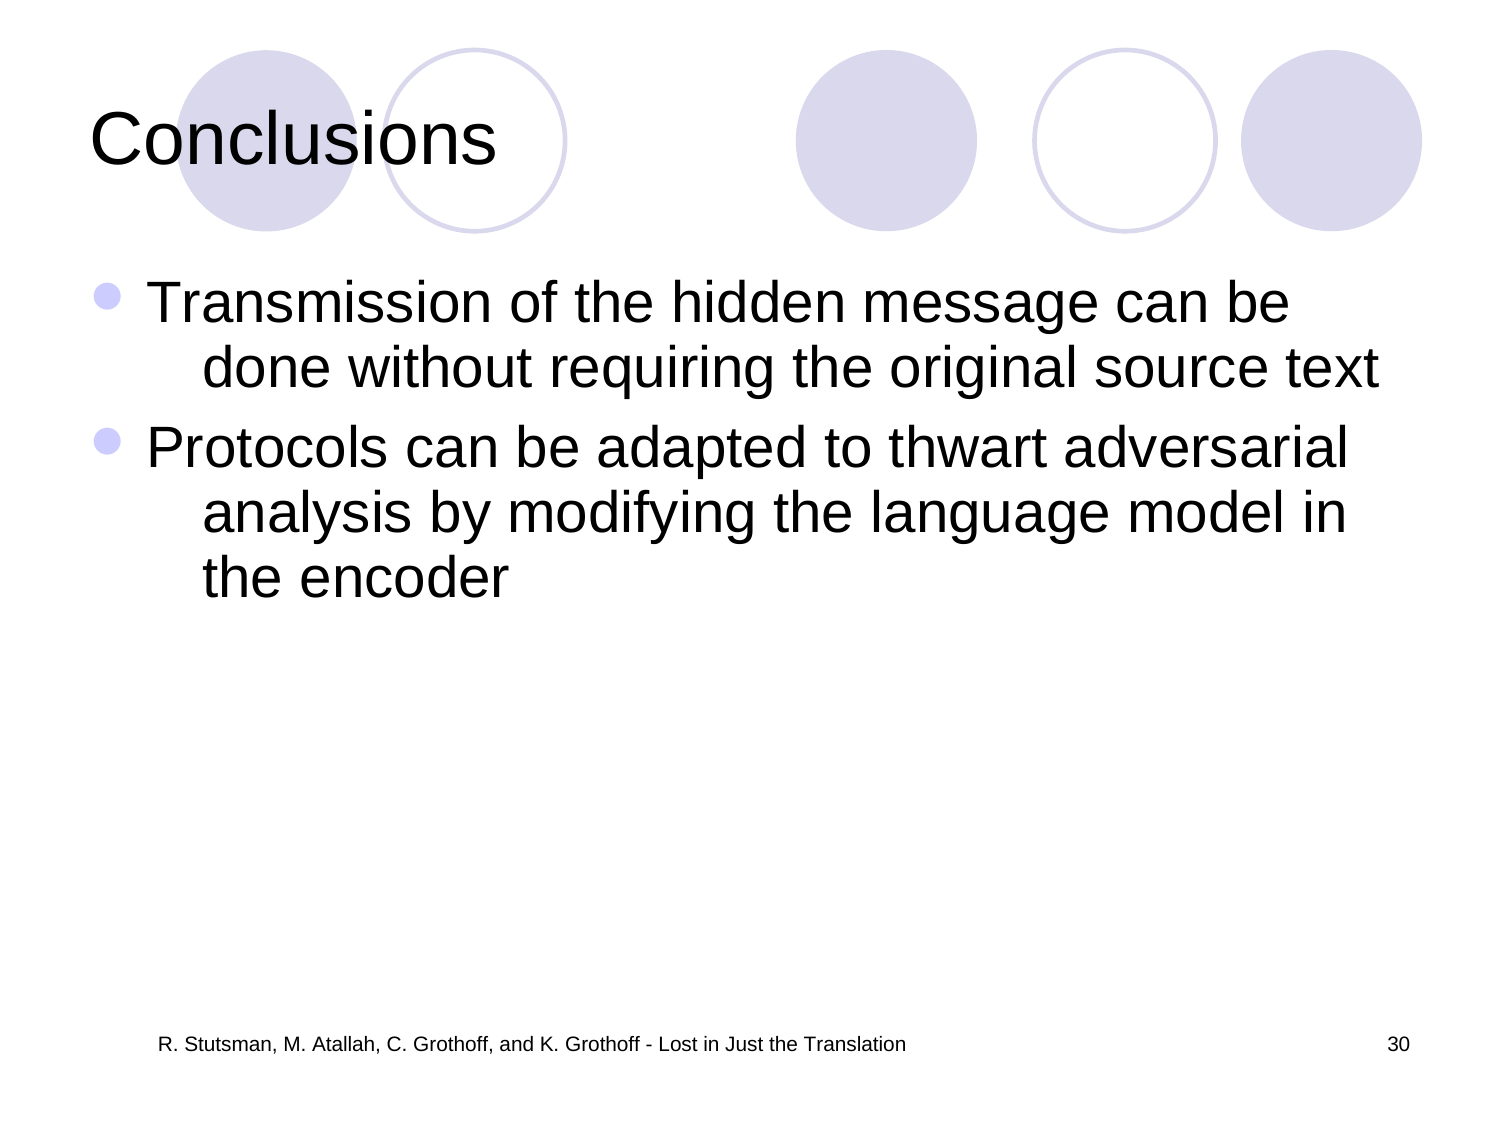

# Conclusions
Transmission of the hidden message can be done without requiring the original source text
Protocols can be adapted to thwart adversarial analysis by modifying the language model in the encoder
R. Stutsman, M. Atallah, C. Grothoff, and K. Grothoff - Lost in Just the Translation
30